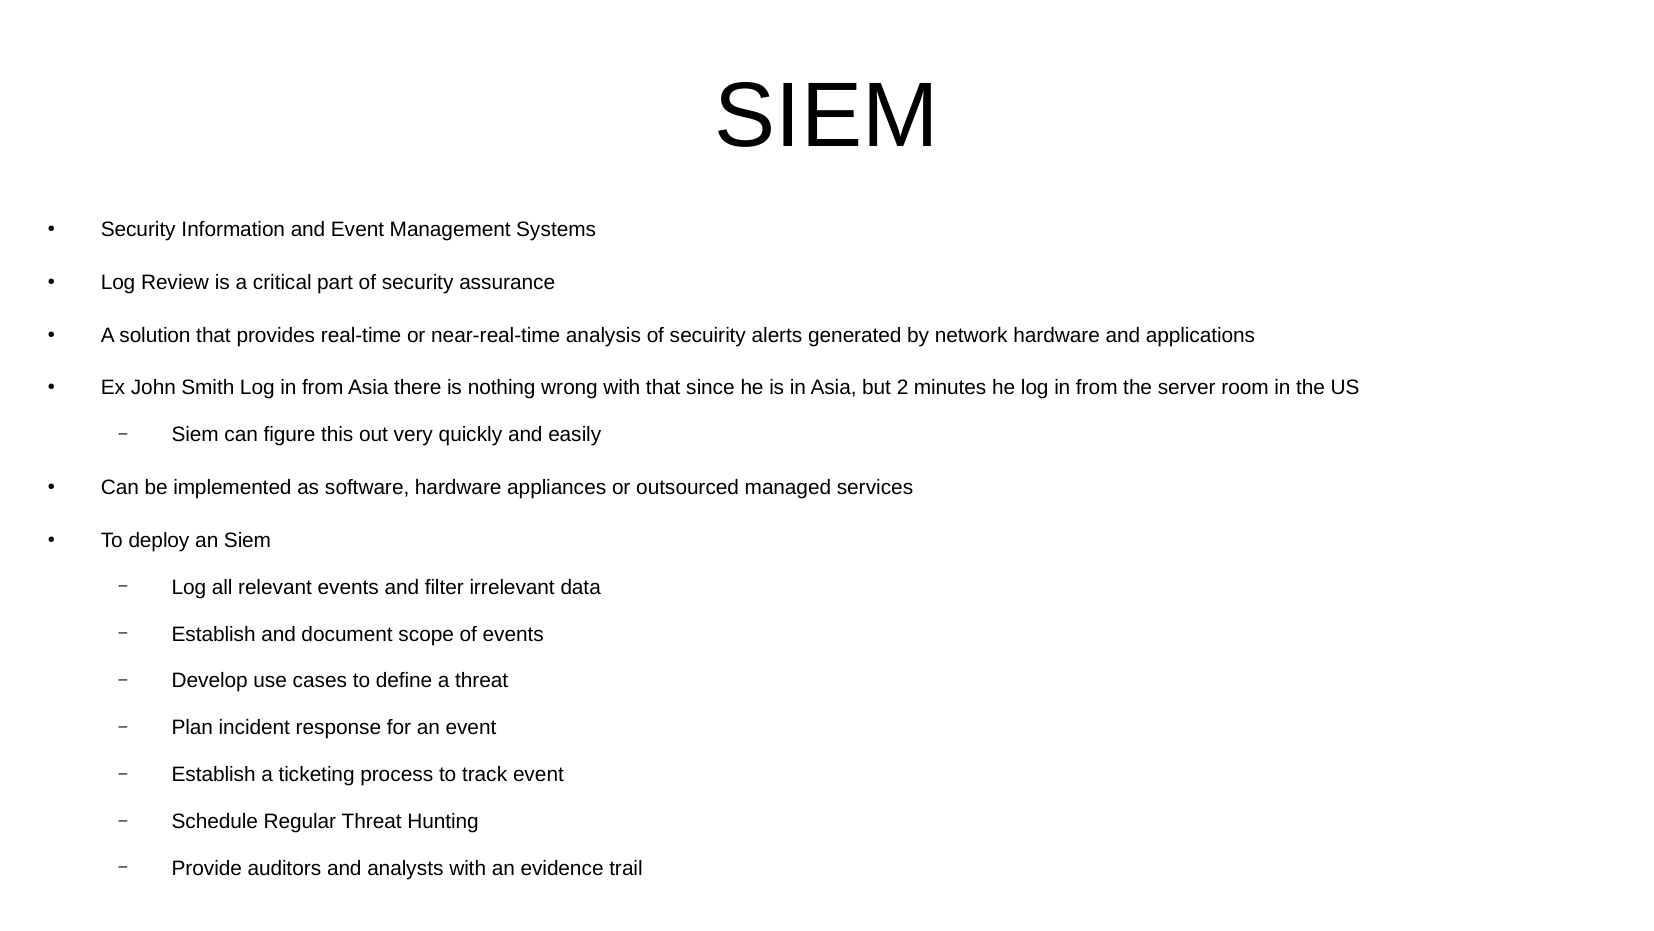

# SIEM
Security Information and Event Management Systems
Log Review is a critical part of security assurance
A solution that provides real-time or near-real-time analysis of secuirity alerts generated by network hardware and applications
Ex John Smith Log in from Asia there is nothing wrong with that since he is in Asia, but 2 minutes he log in from the server room in the US
Siem can figure this out very quickly and easily
Can be implemented as software, hardware appliances or outsourced managed services
To deploy an Siem
Log all relevant events and filter irrelevant data
Establish and document scope of events
Develop use cases to define a threat
Plan incident response for an event
Establish a ticketing process to track event
Schedule Regular Threat Hunting
Provide auditors and analysts with an evidence trail